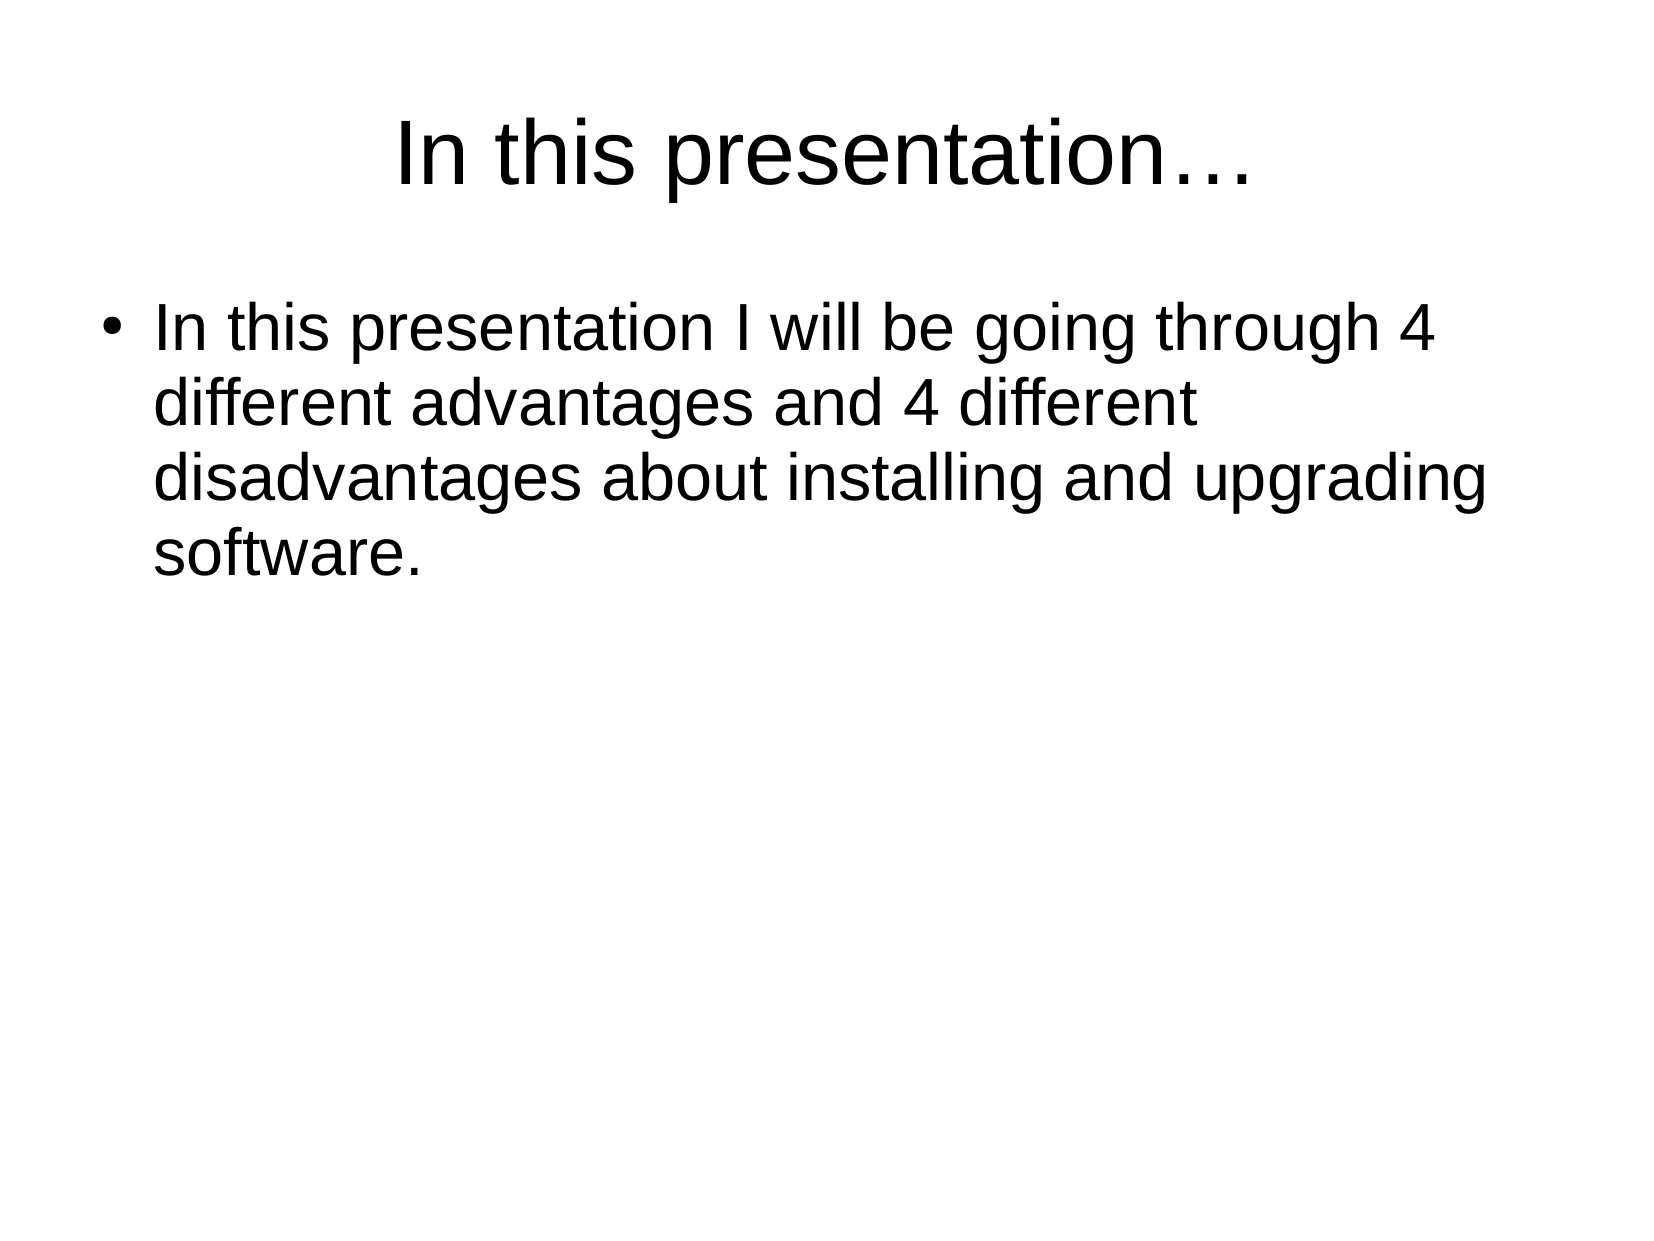

# In this presentation…
In this presentation I will be going through 4 different advantages and 4 different disadvantages about installing and upgrading software.